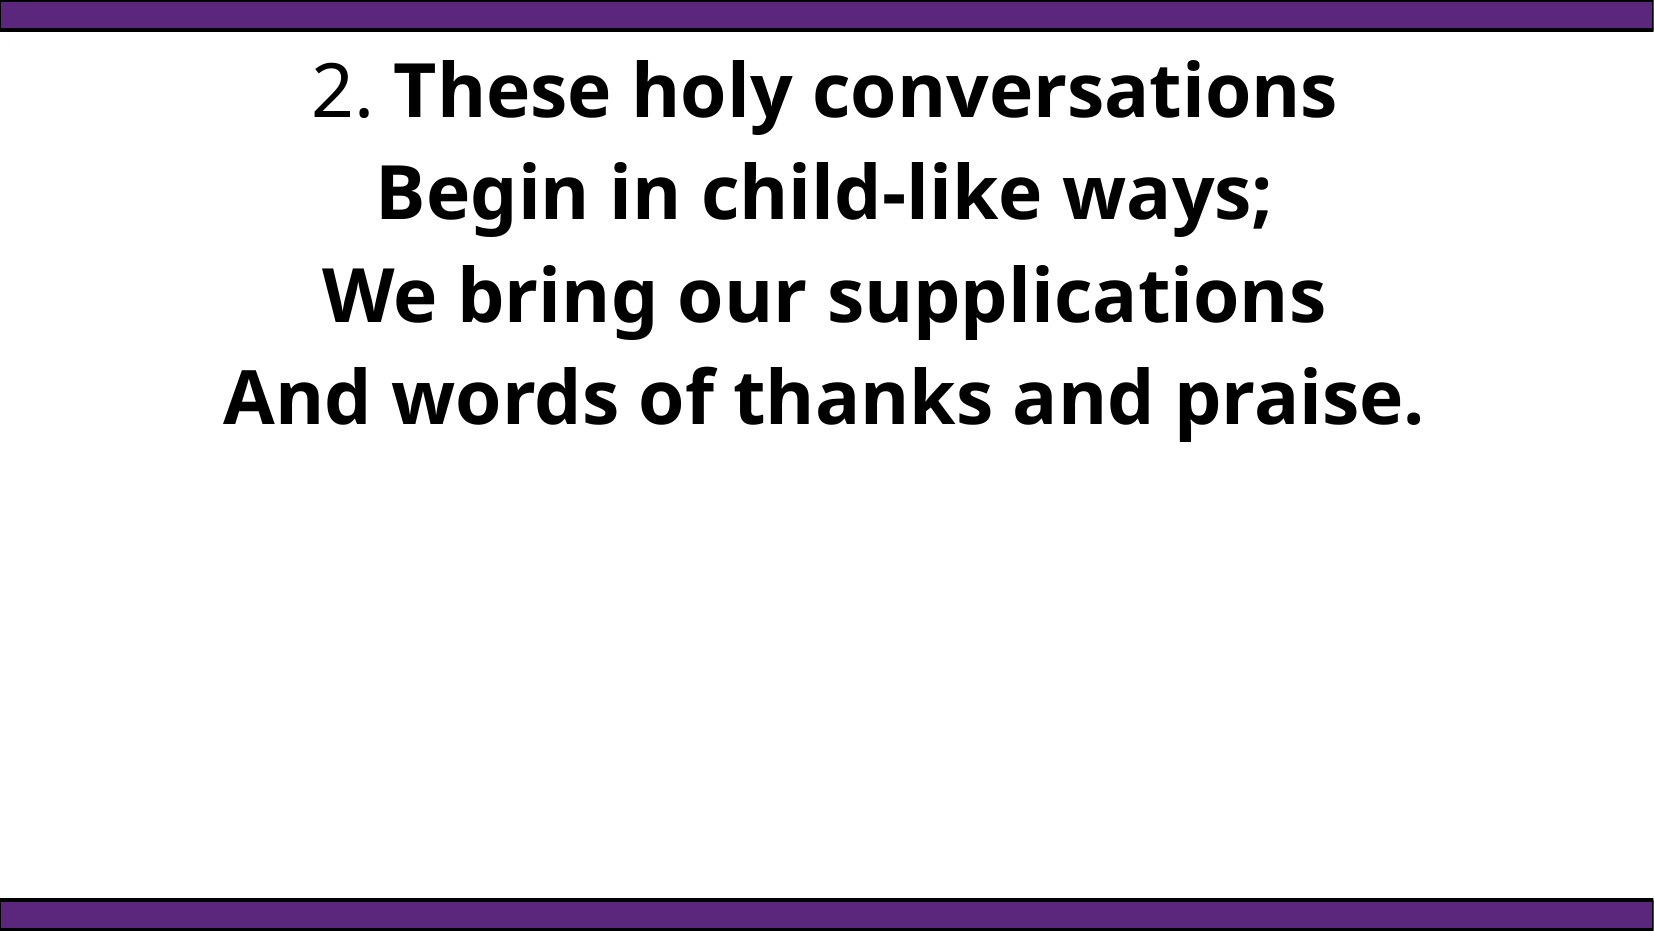

2. These holy conversations
Begin in child-like ways;
We bring our supplications
And words of thanks and praise.